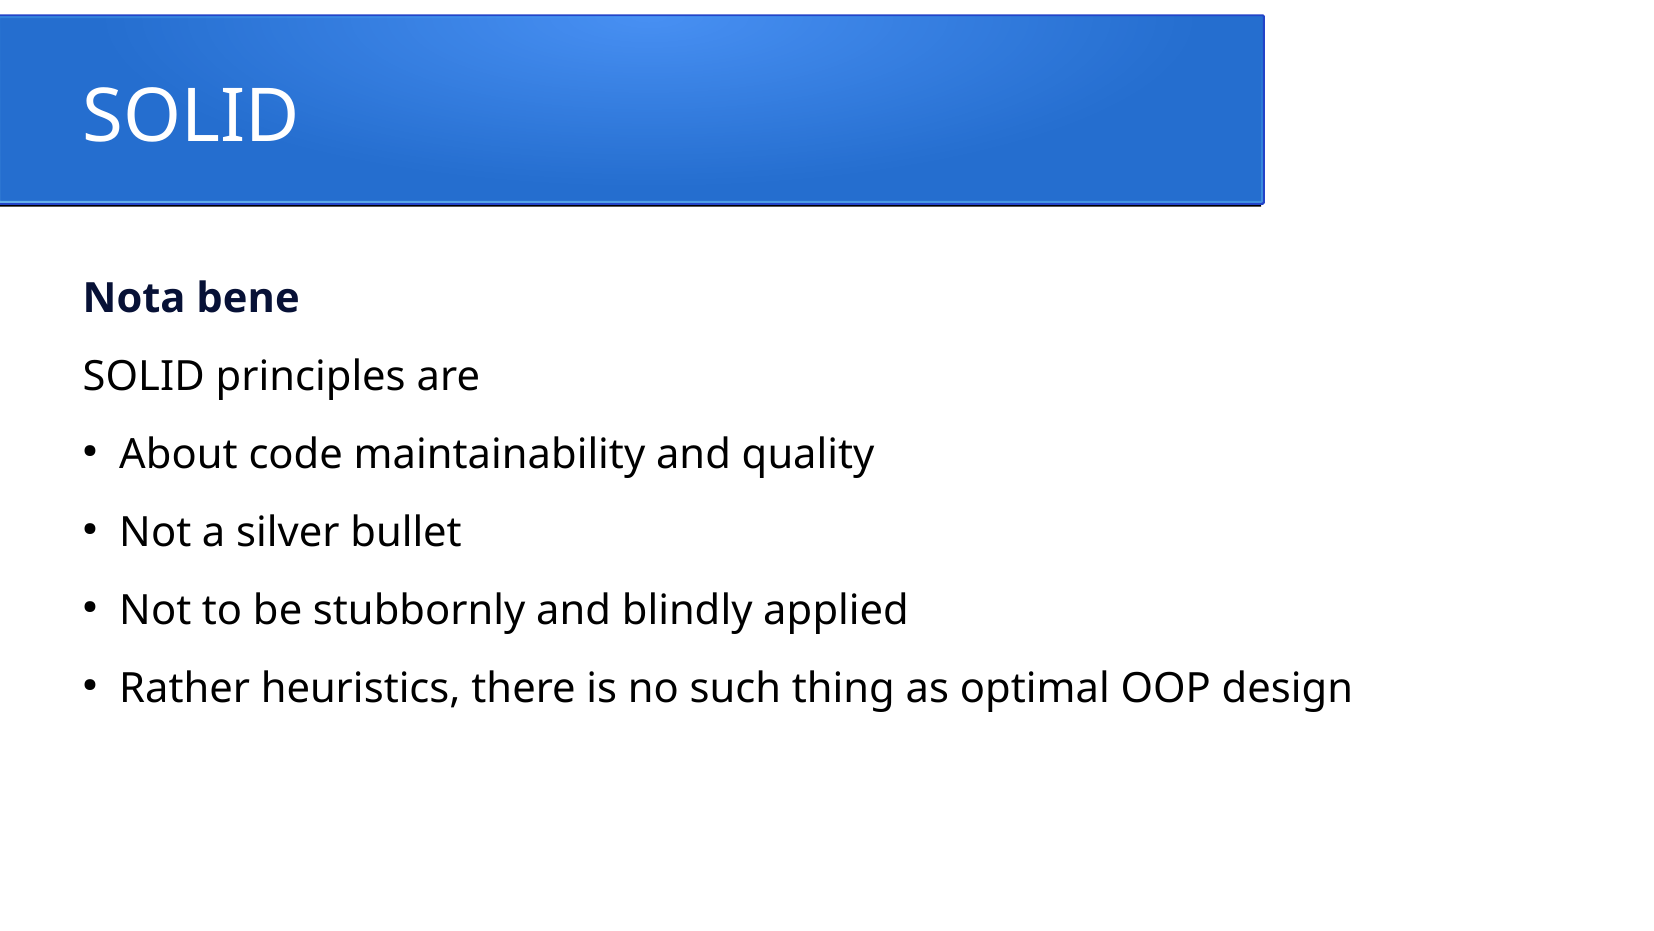

# SOLID
Nota bene
SOLID principles are
 About code maintainability and quality
 Not a silver bullet
 Not to be stubbornly and blindly applied
 Rather heuristics, there is no such thing as optimal OOP design